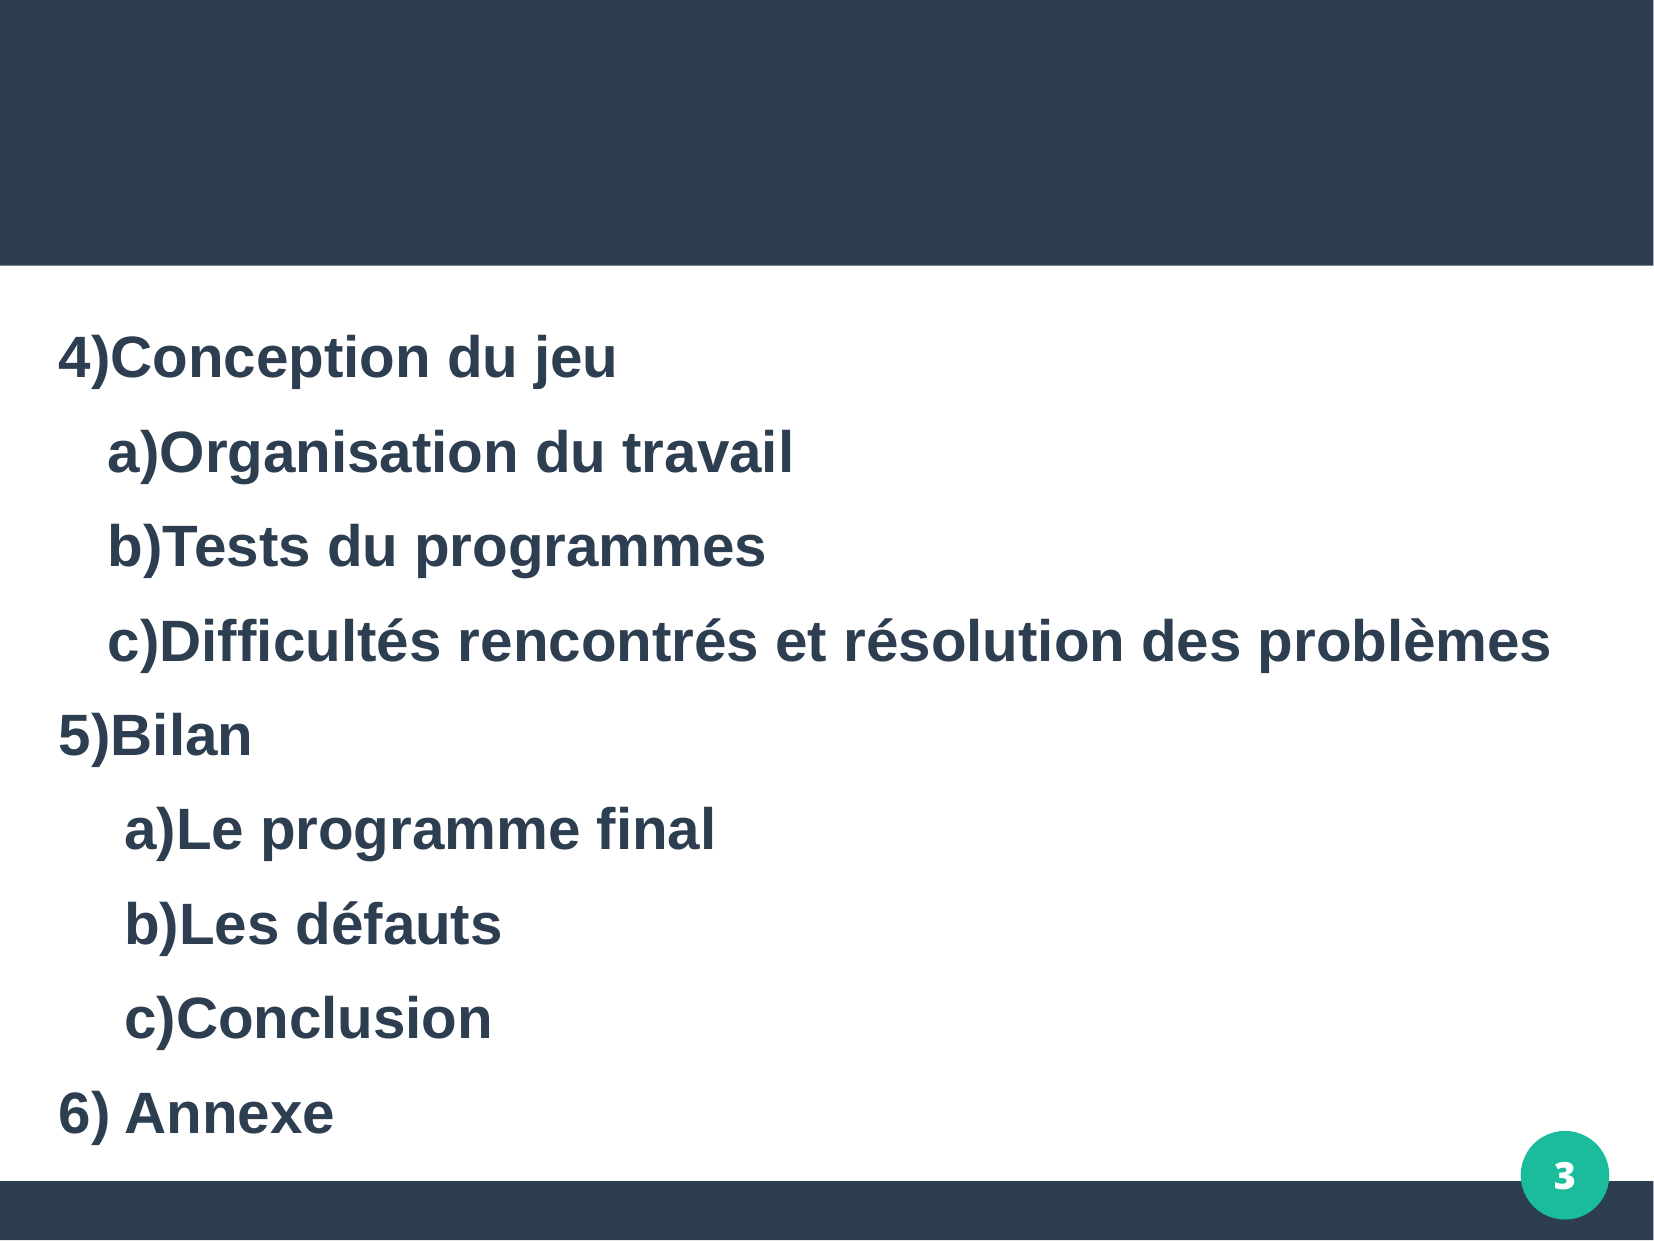

# 4)Conception du jeu
 a)Organisation du travail
 b)Tests du programmes
 c)Difficultés rencontrés et résolution des problèmes
5)Bilan
 a)Le programme final
 b)Les défauts
 c)Conclusion
6) Annexe
3